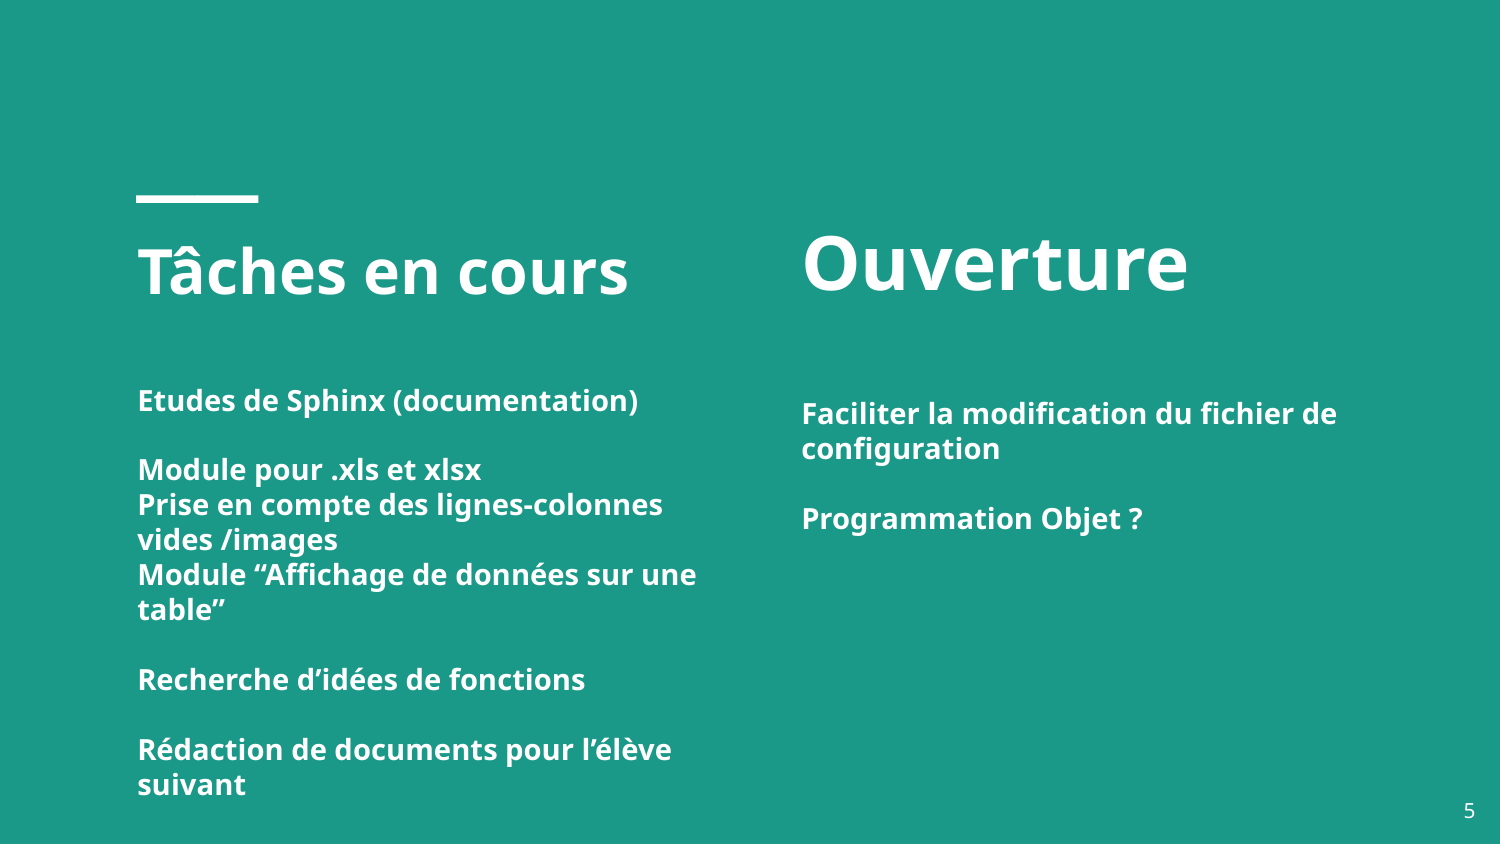

Ouverture
Faciliter la modification du fichier de configuration
Programmation Objet ?
# Tâches en cours Etudes de Sphinx (documentation) Module pour .xls et xlsx Prise en compte des lignes-colonnes vides /images Module “Affichage de données sur une table” Recherche d’idées de fonctions Rédaction de documents pour l’élève suivant